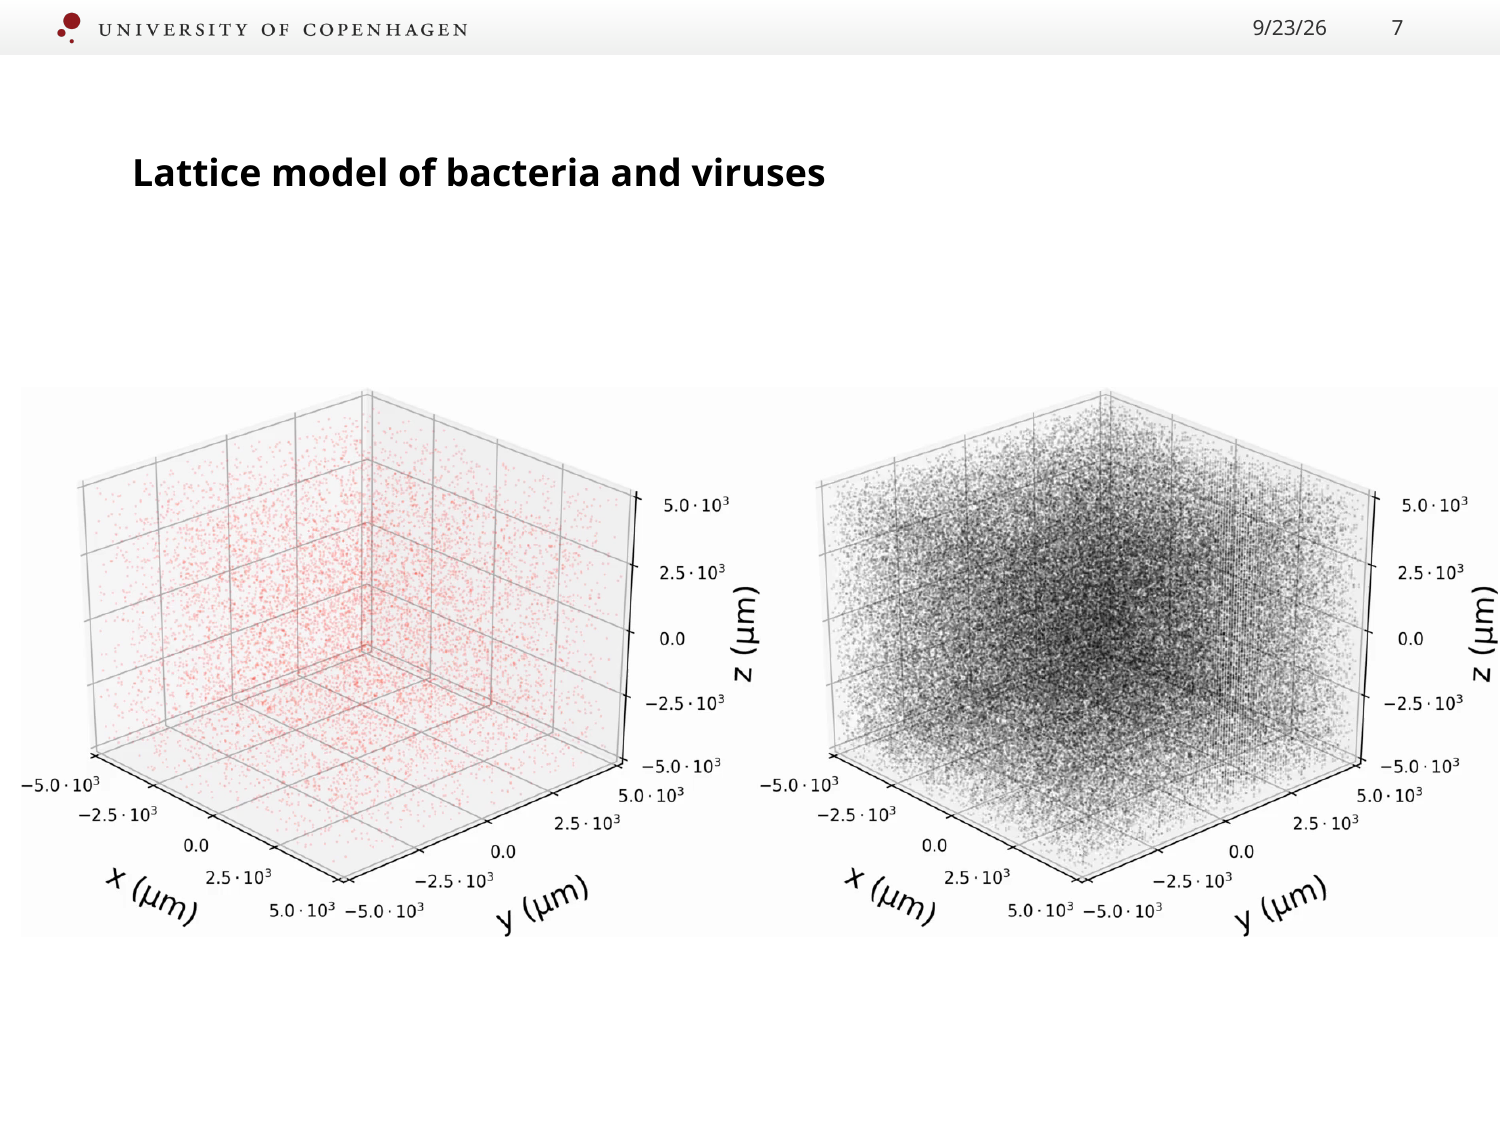

# Lattice model of bacteria and viruses